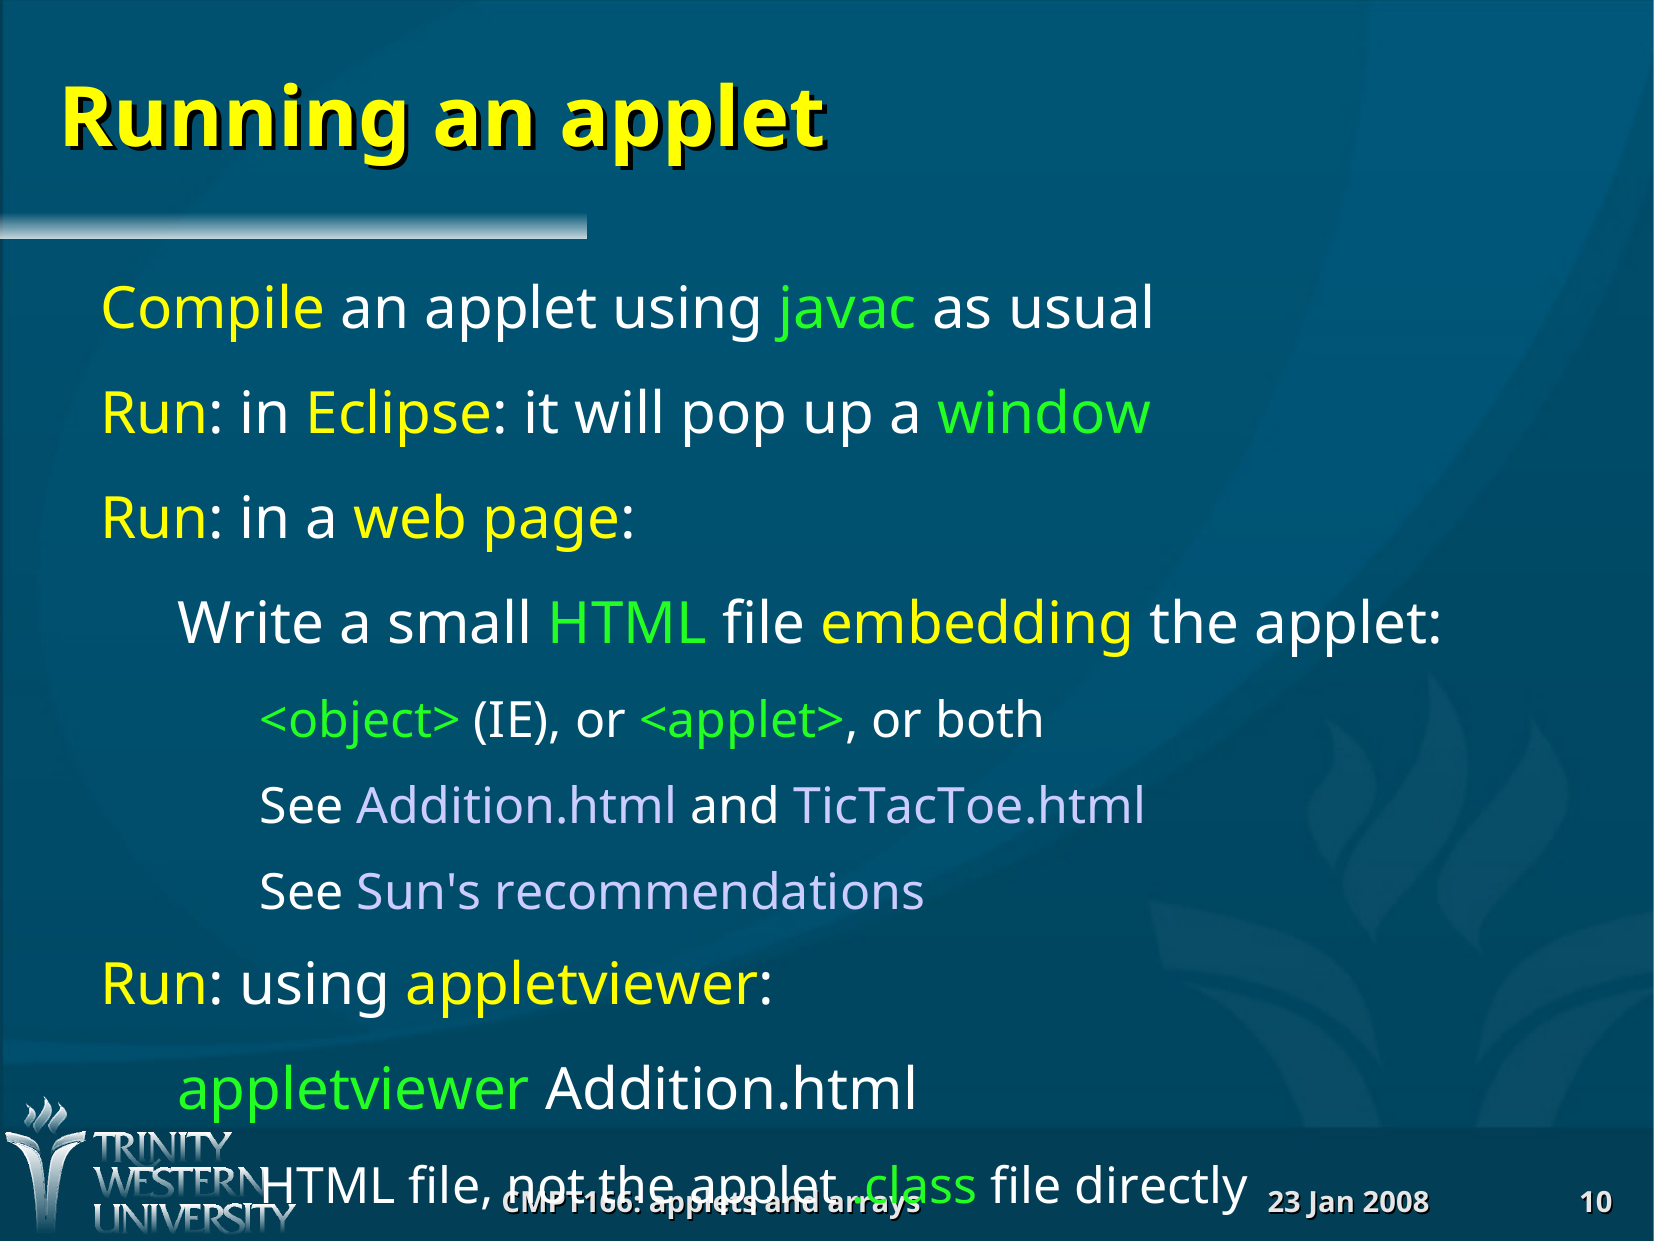

# Running an applet
Compile an applet using javac as usual
Run: in Eclipse: it will pop up a window
Run: in a web page:
Write a small HTML file embedding the applet:
<object> (IE), or <applet>, or both
See Addition.html and TicTacToe.html
See Sun's recommendations
Run: using appletviewer:
appletviewer Addition.html
HTML file, not the applet .class file directly
CMPT166: applets and arrays
23 Jan 2008
10